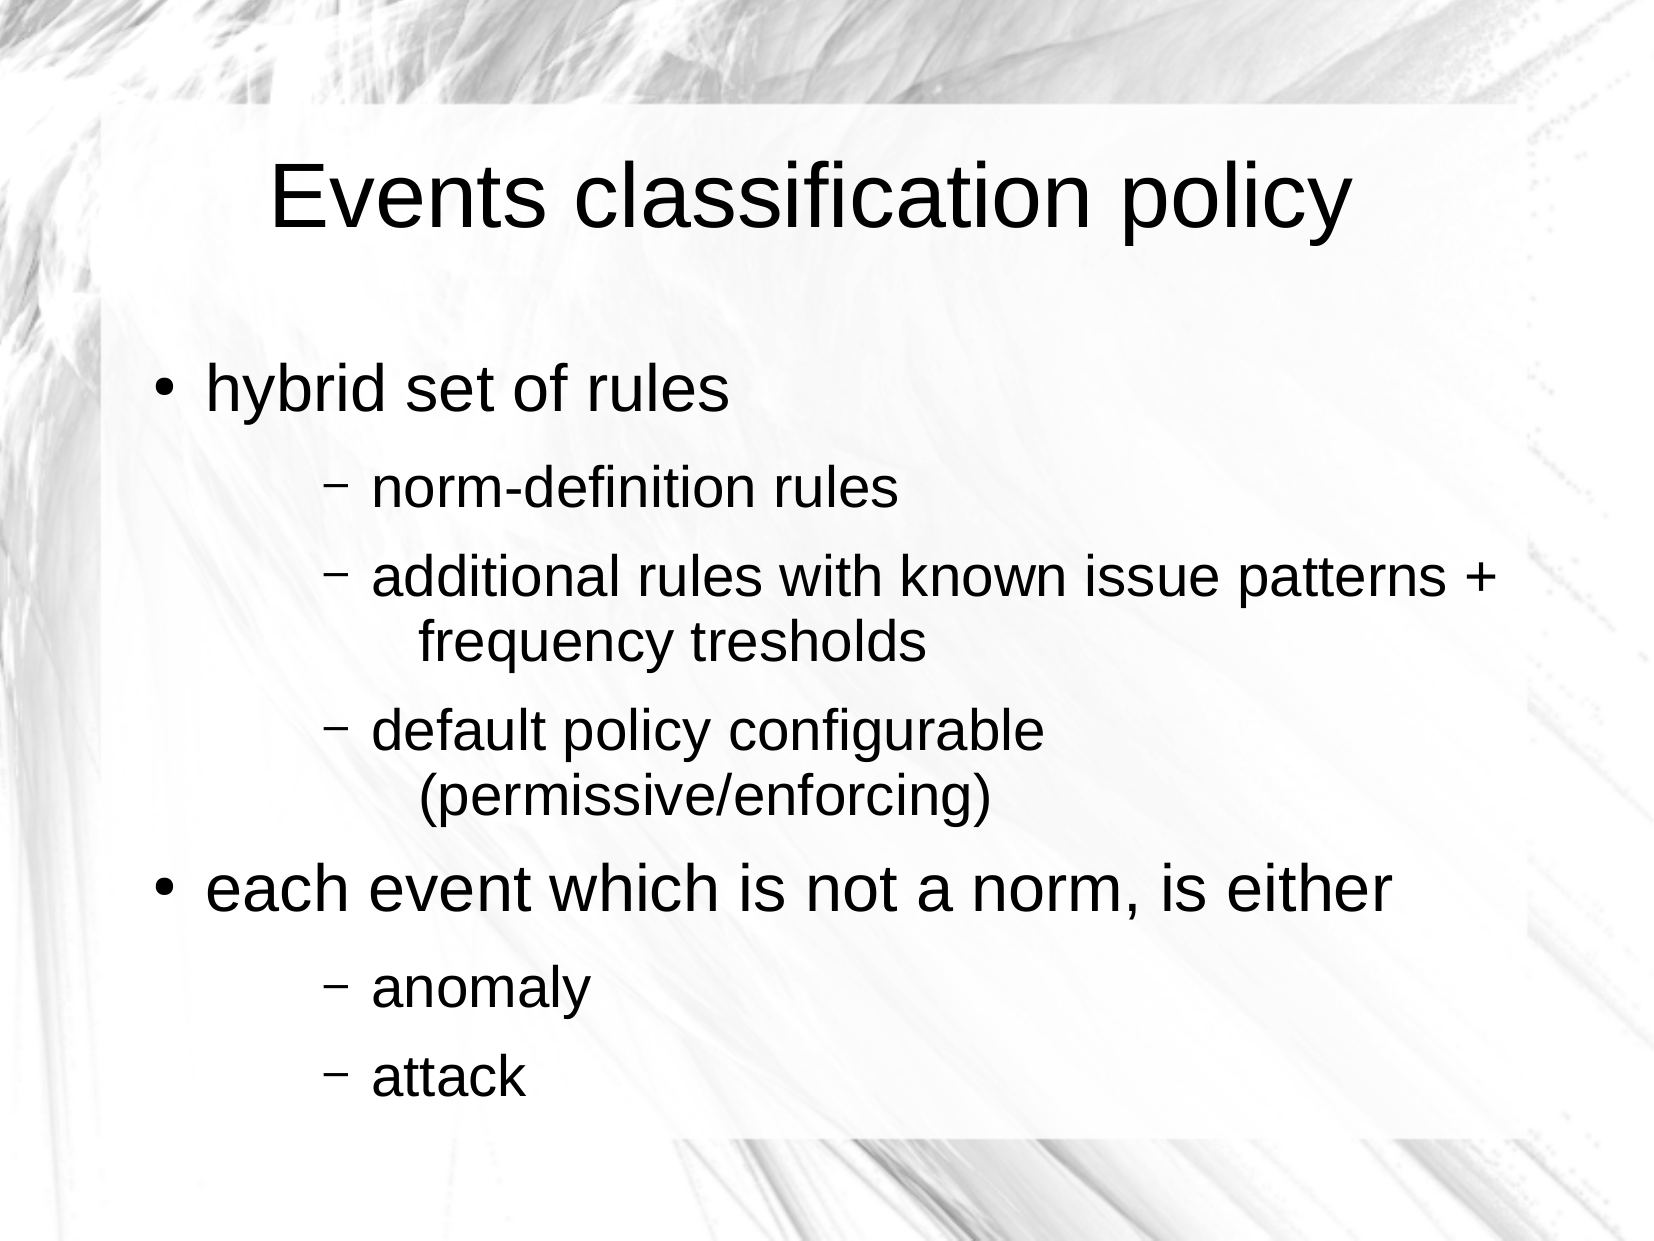

# Events classification policy
hybrid set of rules
norm-definition rules
additional rules with known issue patterns + frequency tresholds
default policy configurable (permissive/enforcing)
each event which is not a norm, is either
anomaly
attack